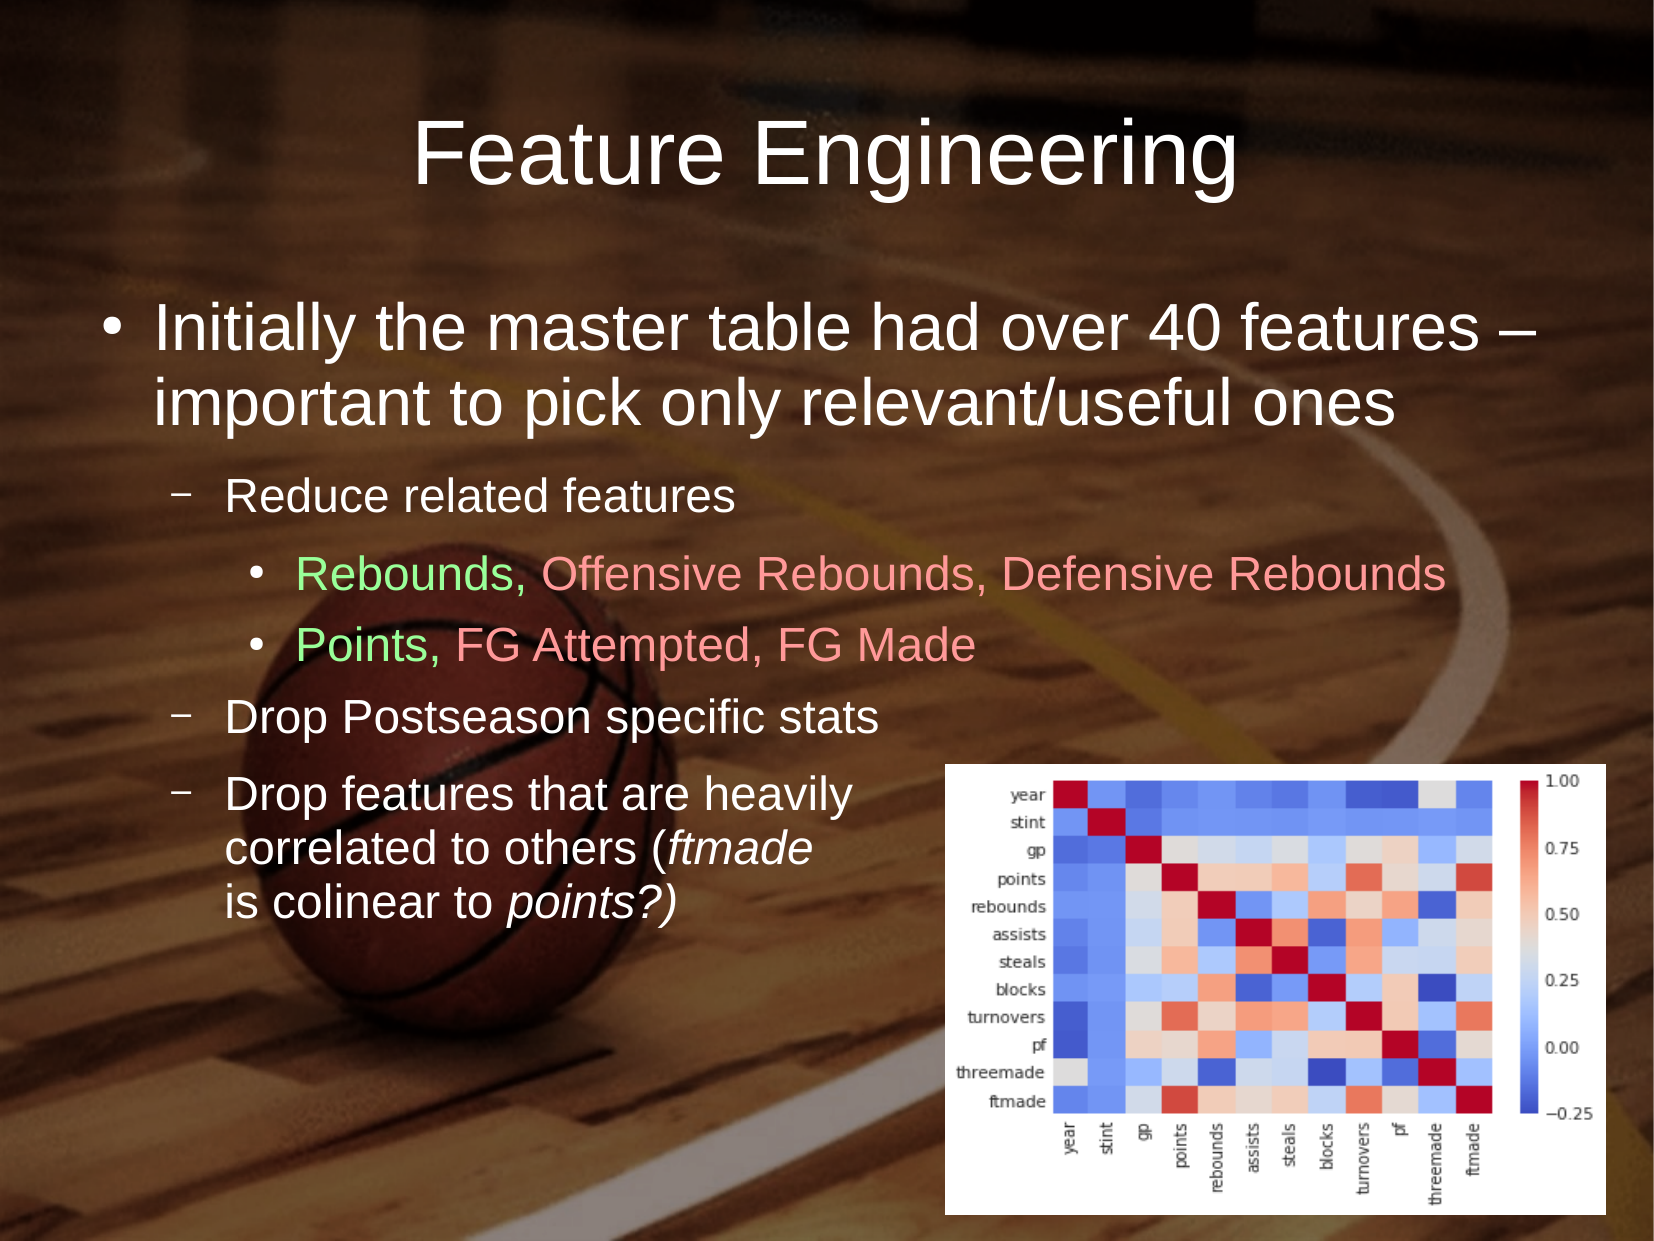

# Feature Engineering
Initially the master table had over 40 features – important to pick only relevant/useful ones
Reduce related features
Rebounds, Offensive Rebounds, Defensive Rebounds
Points, FG Attempted, FG Made
Drop Postseason specific stats
Drop features that are heavily
correlated to others (ftmade
is colinear to points?)